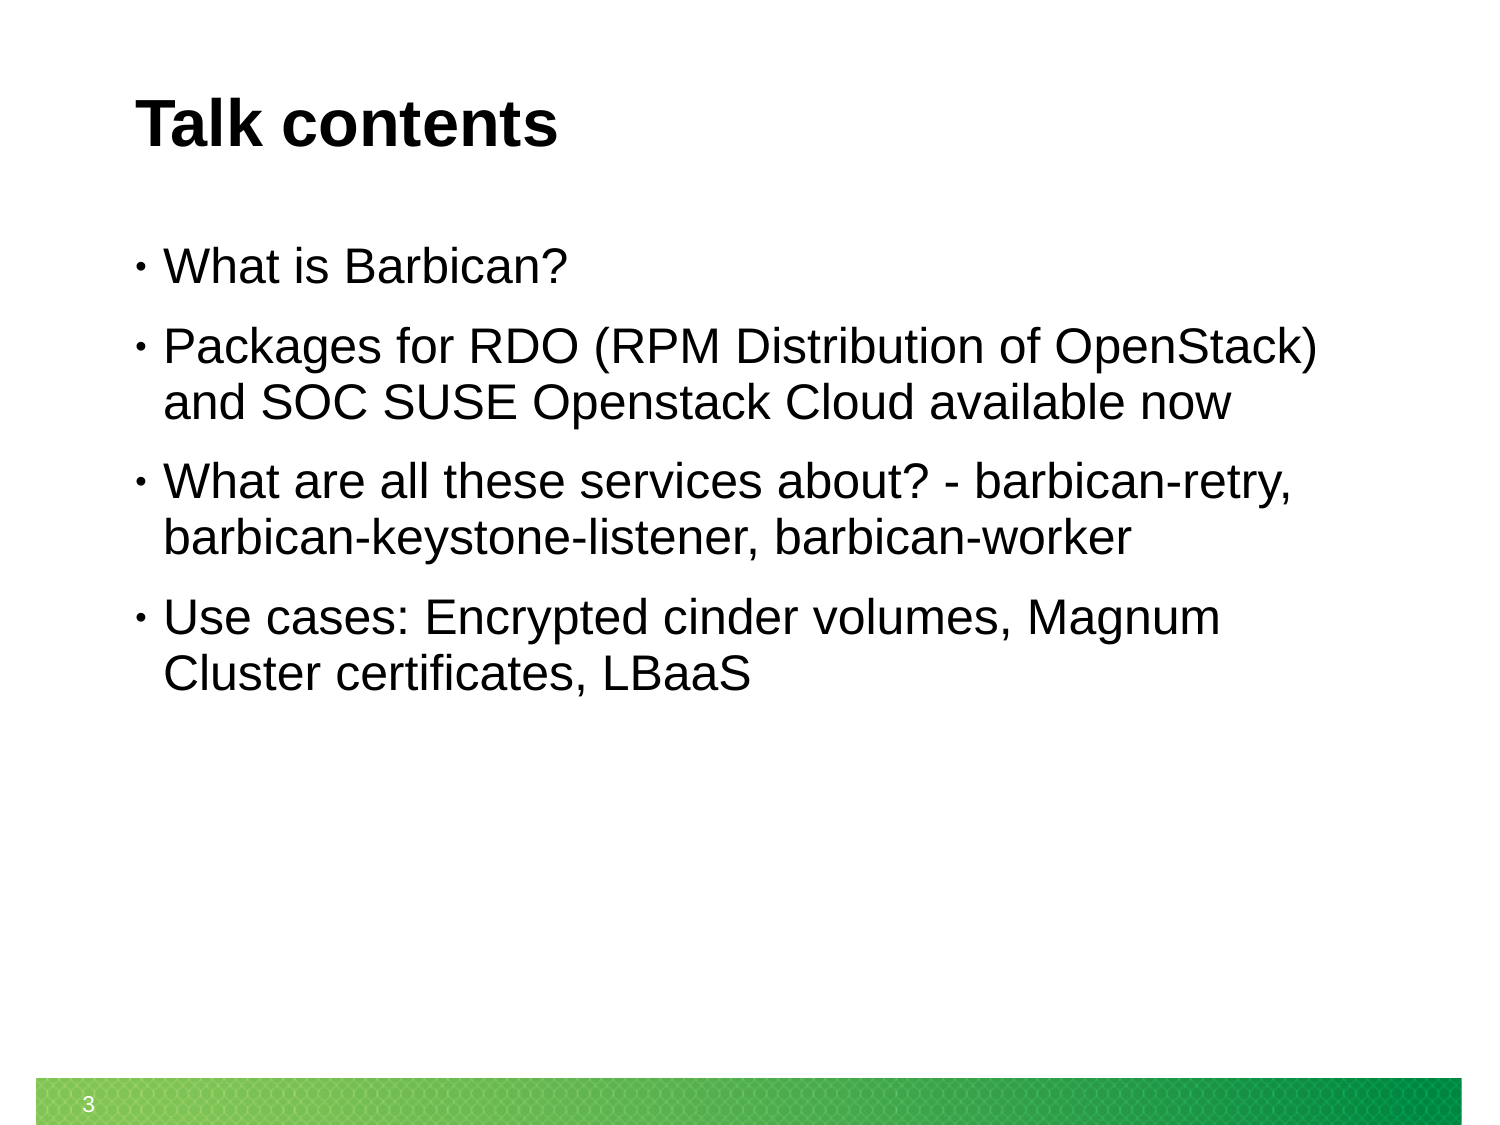

# Talk contents
What is Barbican?
Packages for RDO (RPM Distribution of OpenStack) and SOC SUSE Openstack Cloud available now
What are all these services about? - barbican-retry, barbican-keystone-listener, barbican-worker
Use cases: Encrypted cinder volumes, Magnum Cluster certificates, LBaaS